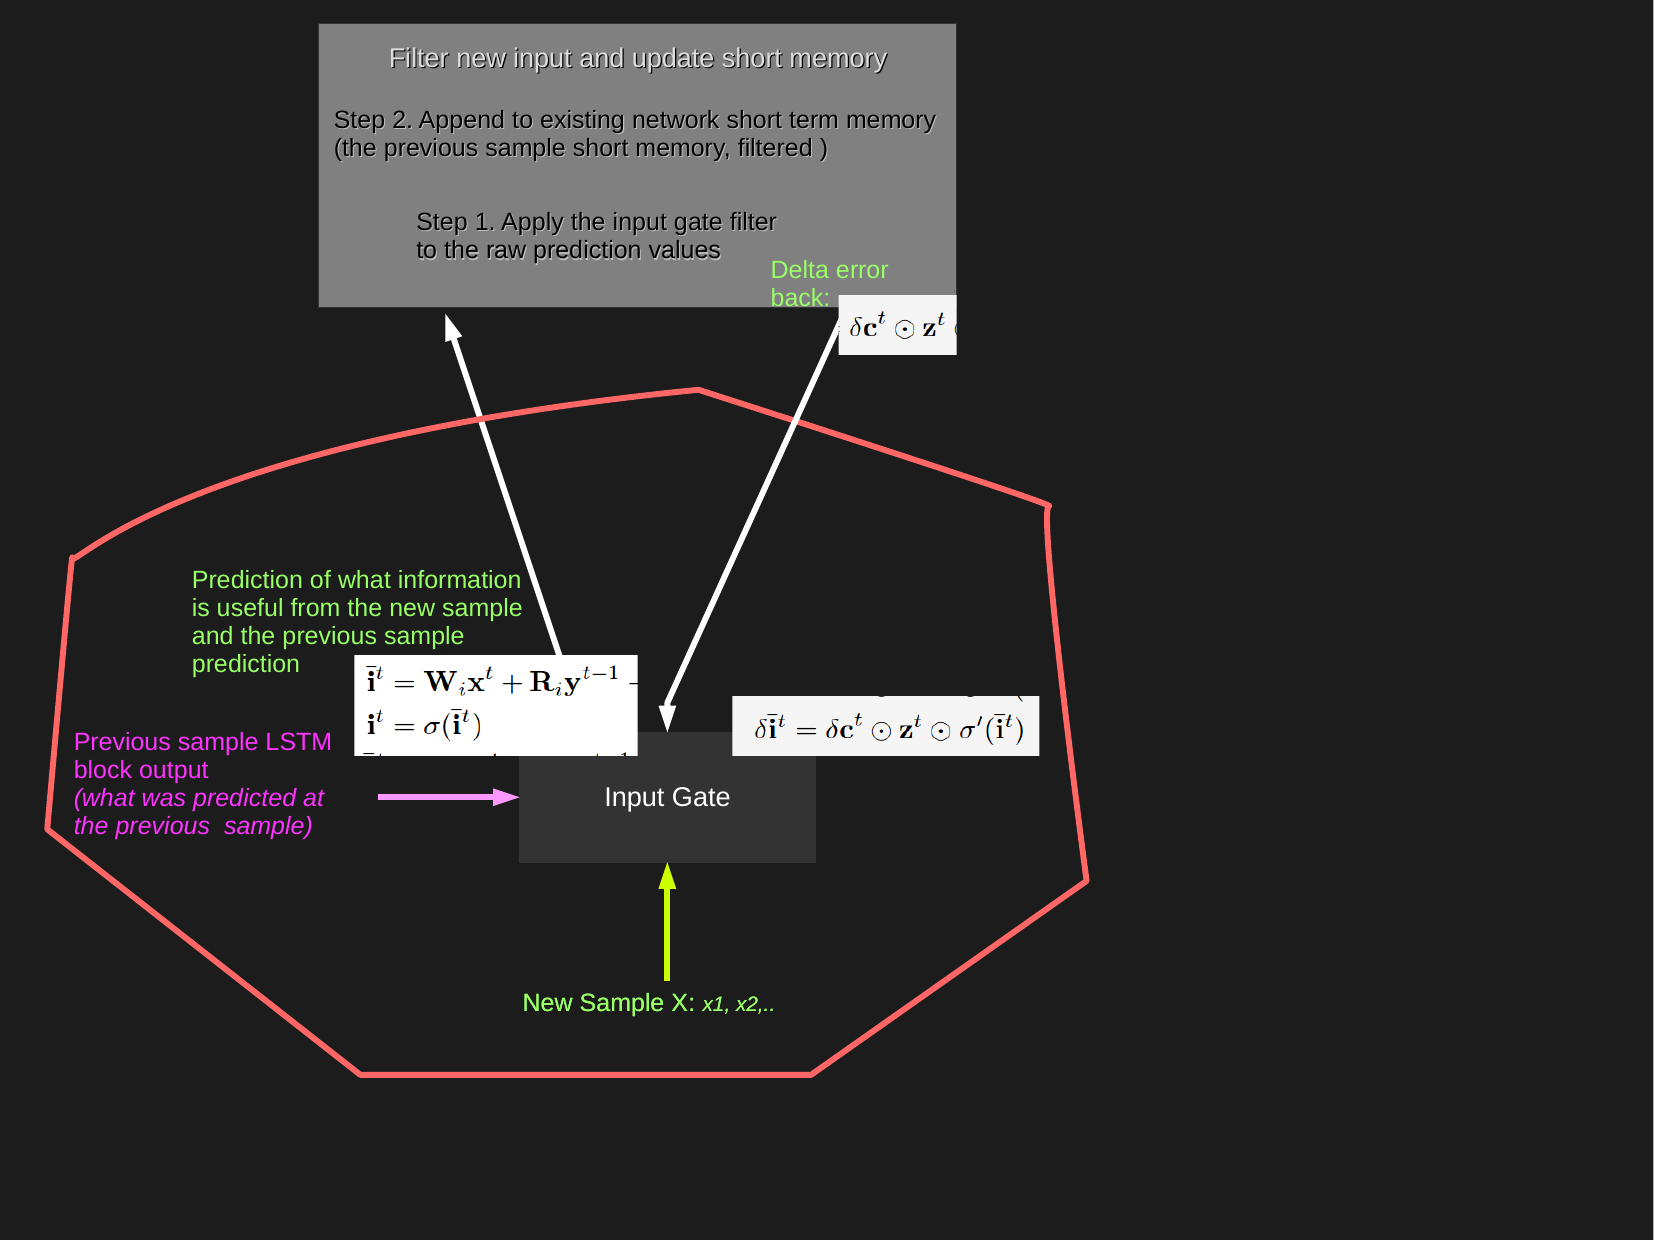

Filter new input and update short memory
Step 2. Append to existing network short term memory
(the previous sample short memory, filtered )
Step 1. Apply the input gate filter
to the raw prediction values
Delta error back:
Prediction of what information is useful from the new sample
and the previous sample prediction
Previous sample LSTM block output
(what was predicted at the previous sample)
Input Gate
New Sample X: x1, x2,..
New Sample X: x1, x2,..